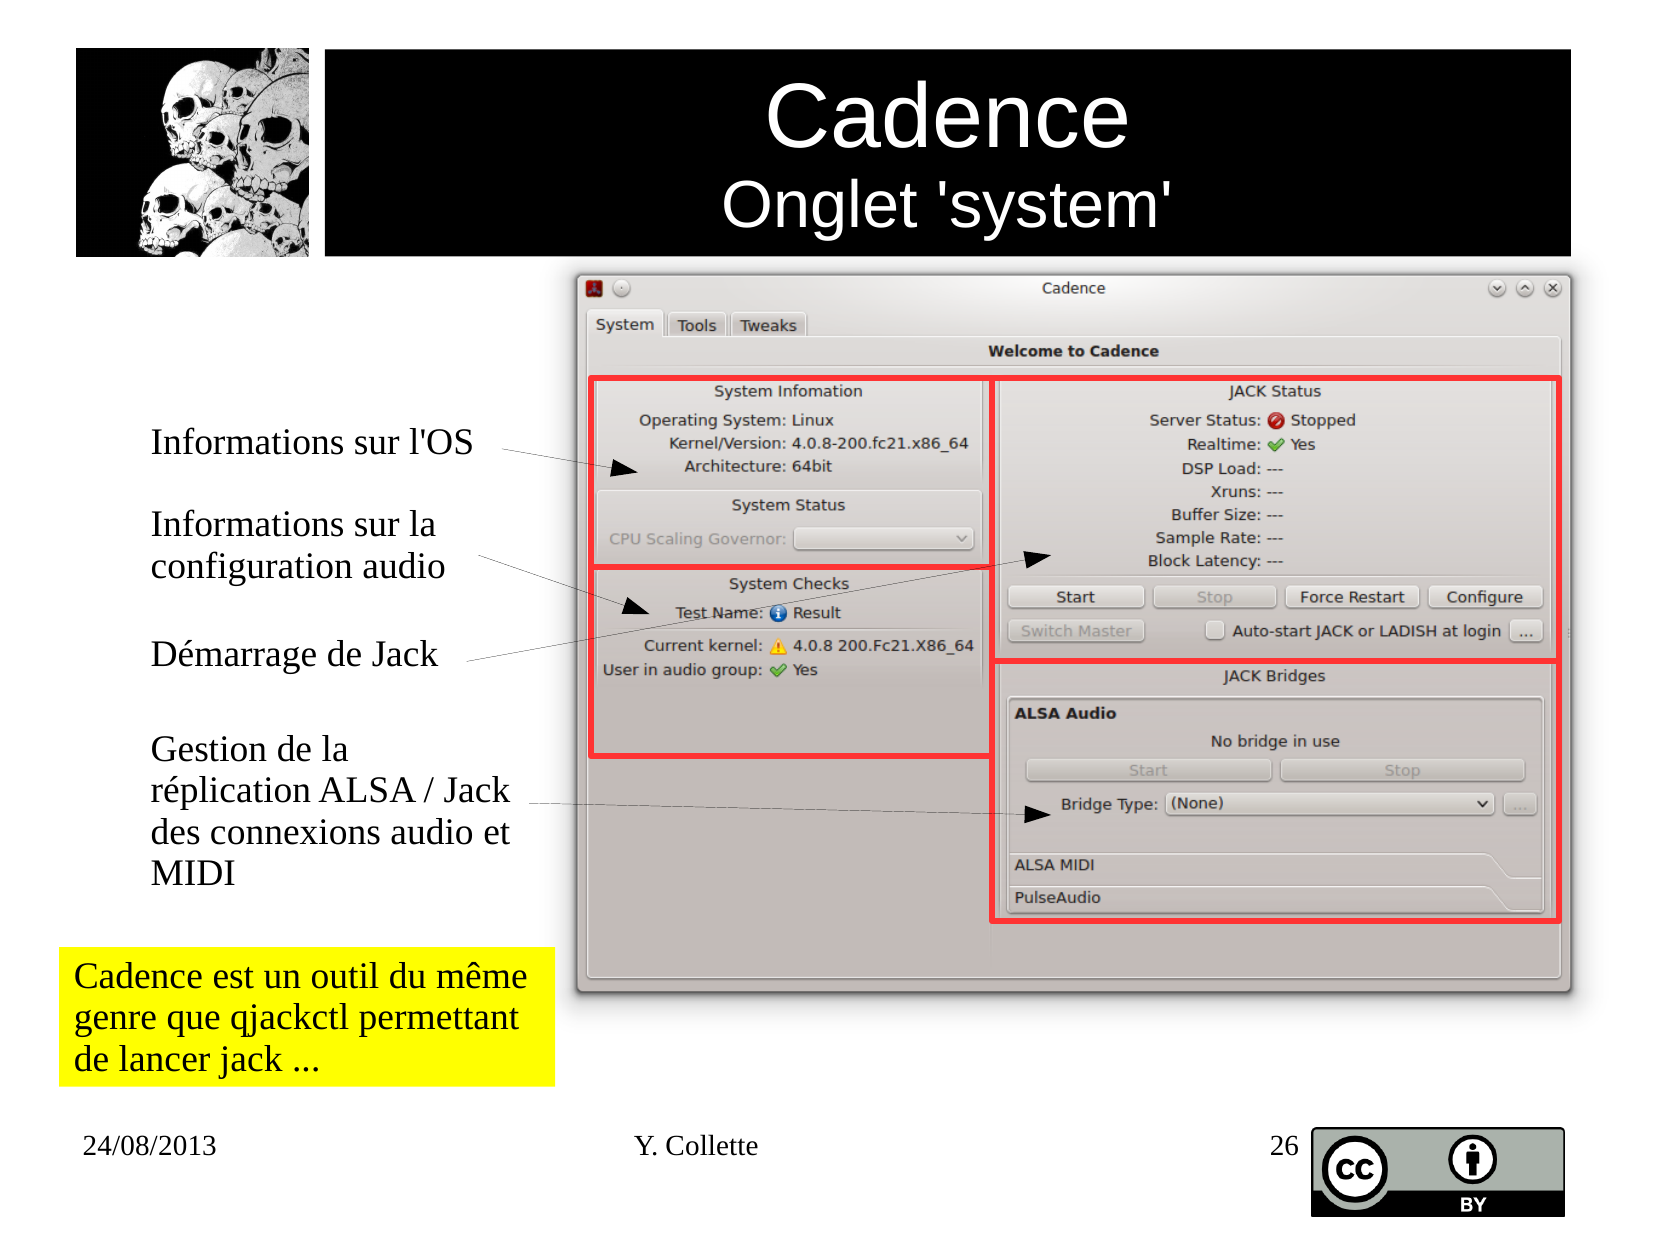

# Cadence Onglet 'system'
Informations sur l'OS
Informations sur la configuration audio
Démarrage de Jack
Gestion de la réplication ALSA / Jack des connexions audio et MIDI
Cadence est un outil du même genre que qjackctl permettant de lancer jack ...
Y. Collette
26